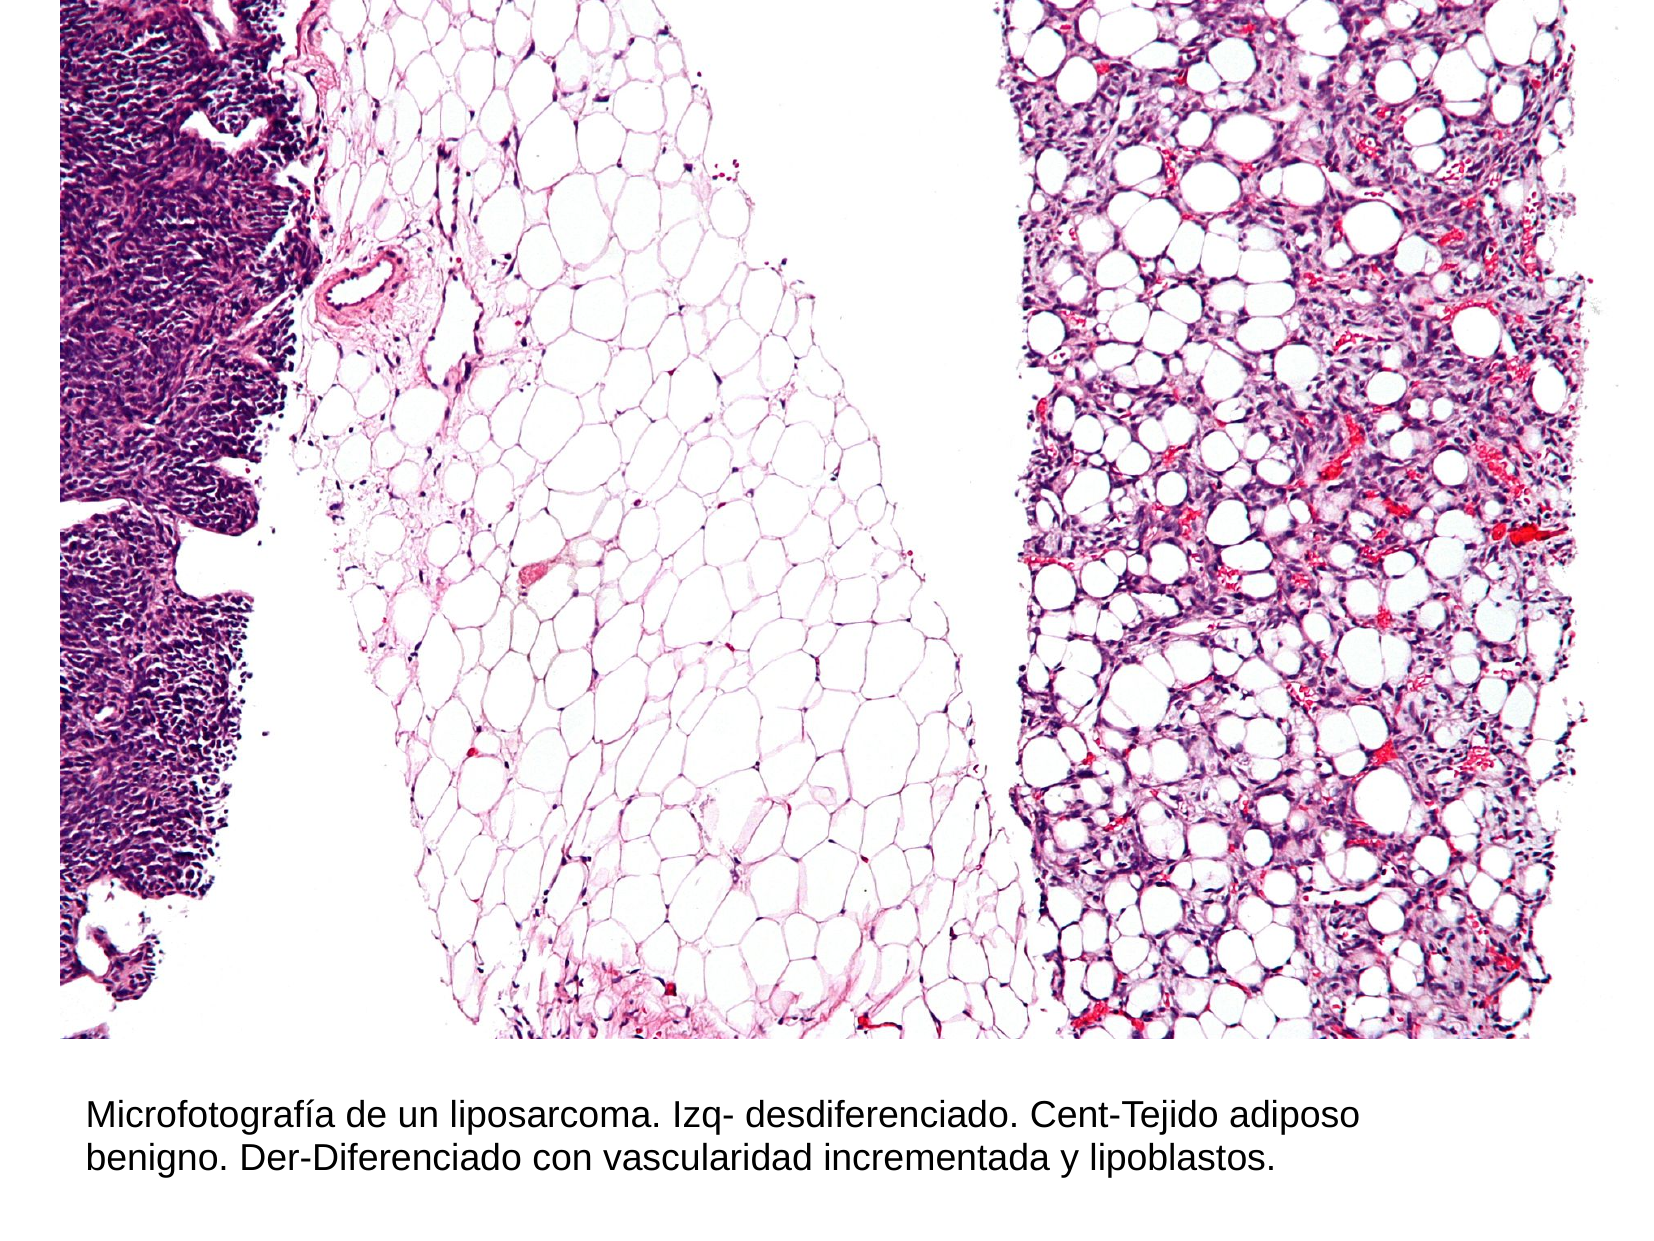

Microfotografía de un liposarcoma. Izq- desdiferenciado. Cent-Tejido adiposo benigno. Der-Diferenciado con vascularidad incrementada y lipoblastos.